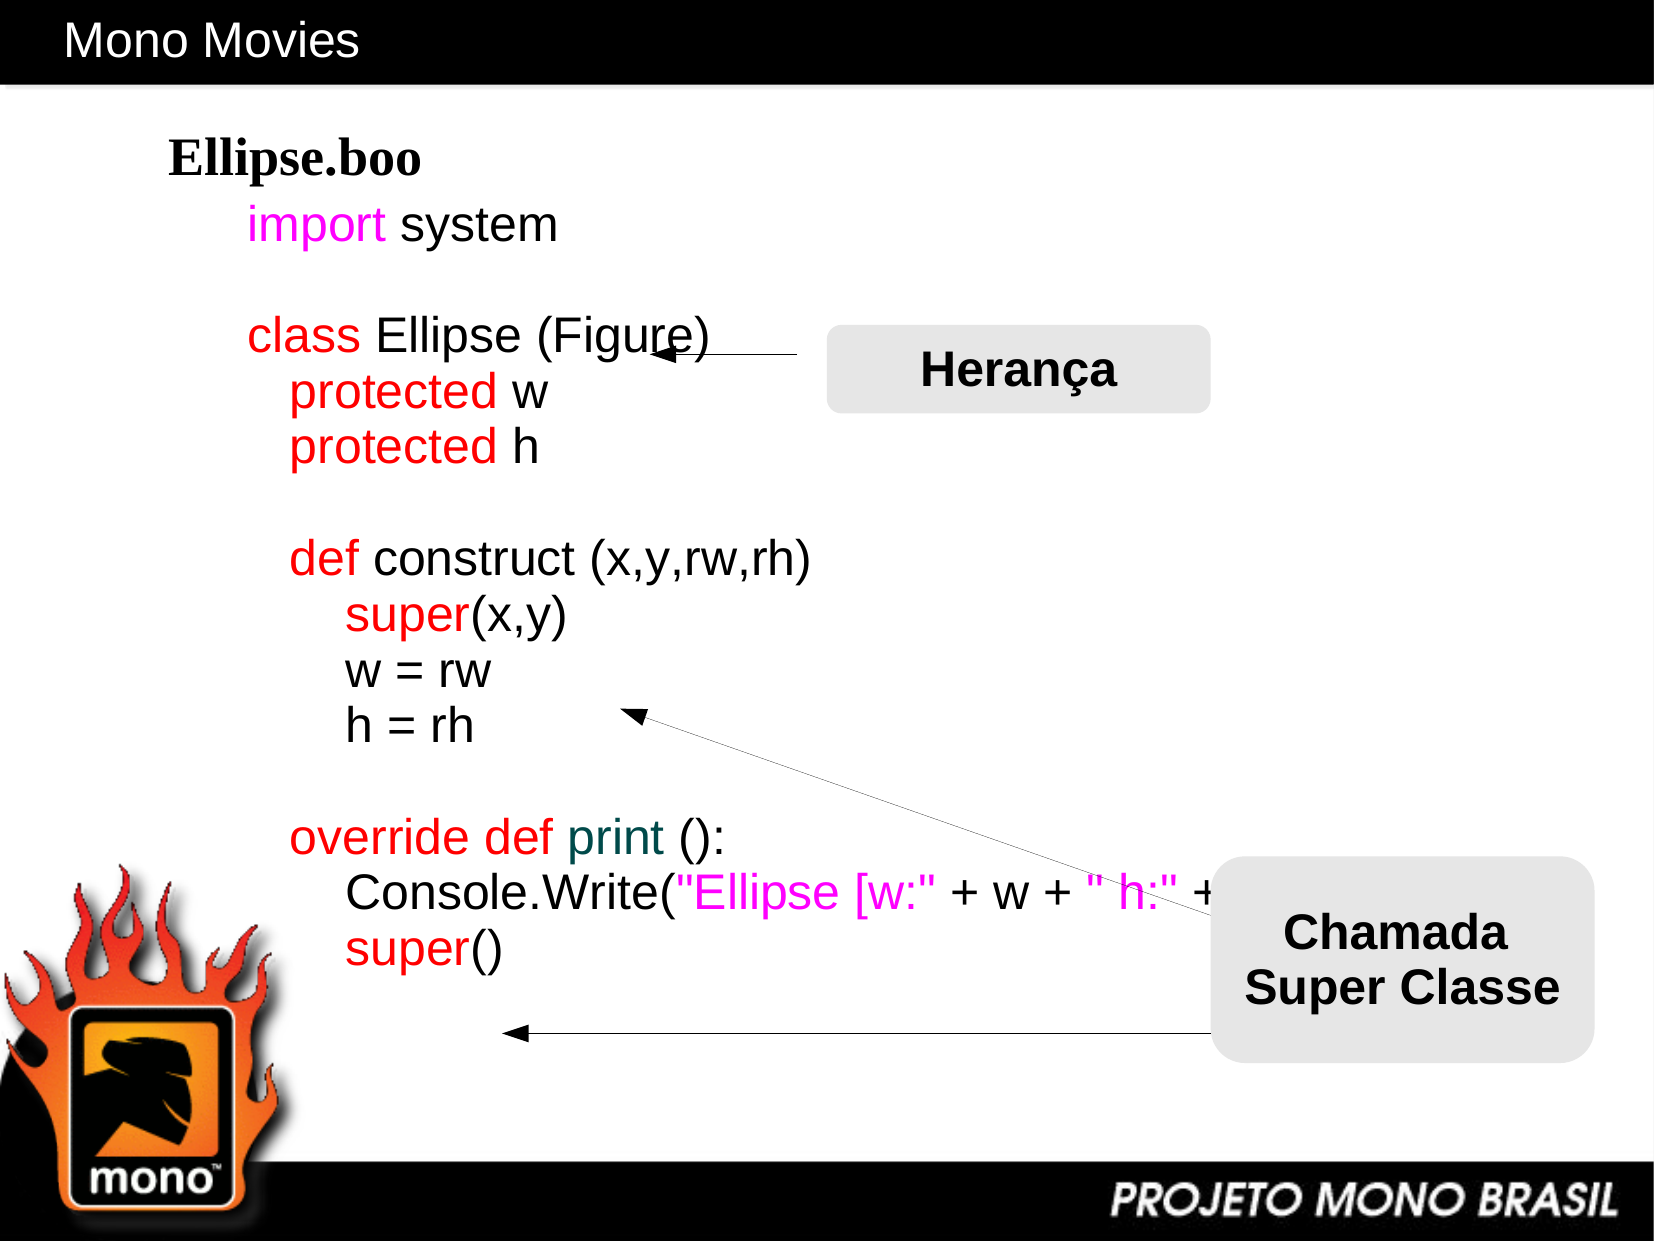

Mono Movies
Ellipse.boo
import system
class Ellipse (Figure)
 protected w
 protected h
 def construct (x,y,rw,rh)
 super(x,y)
 w = rw
 h = rh
 override def print ():
 Console.Write("Ellipse [w:" + w + " h:" + h "] ")
 super()
Herança
Chamada
Super Classe